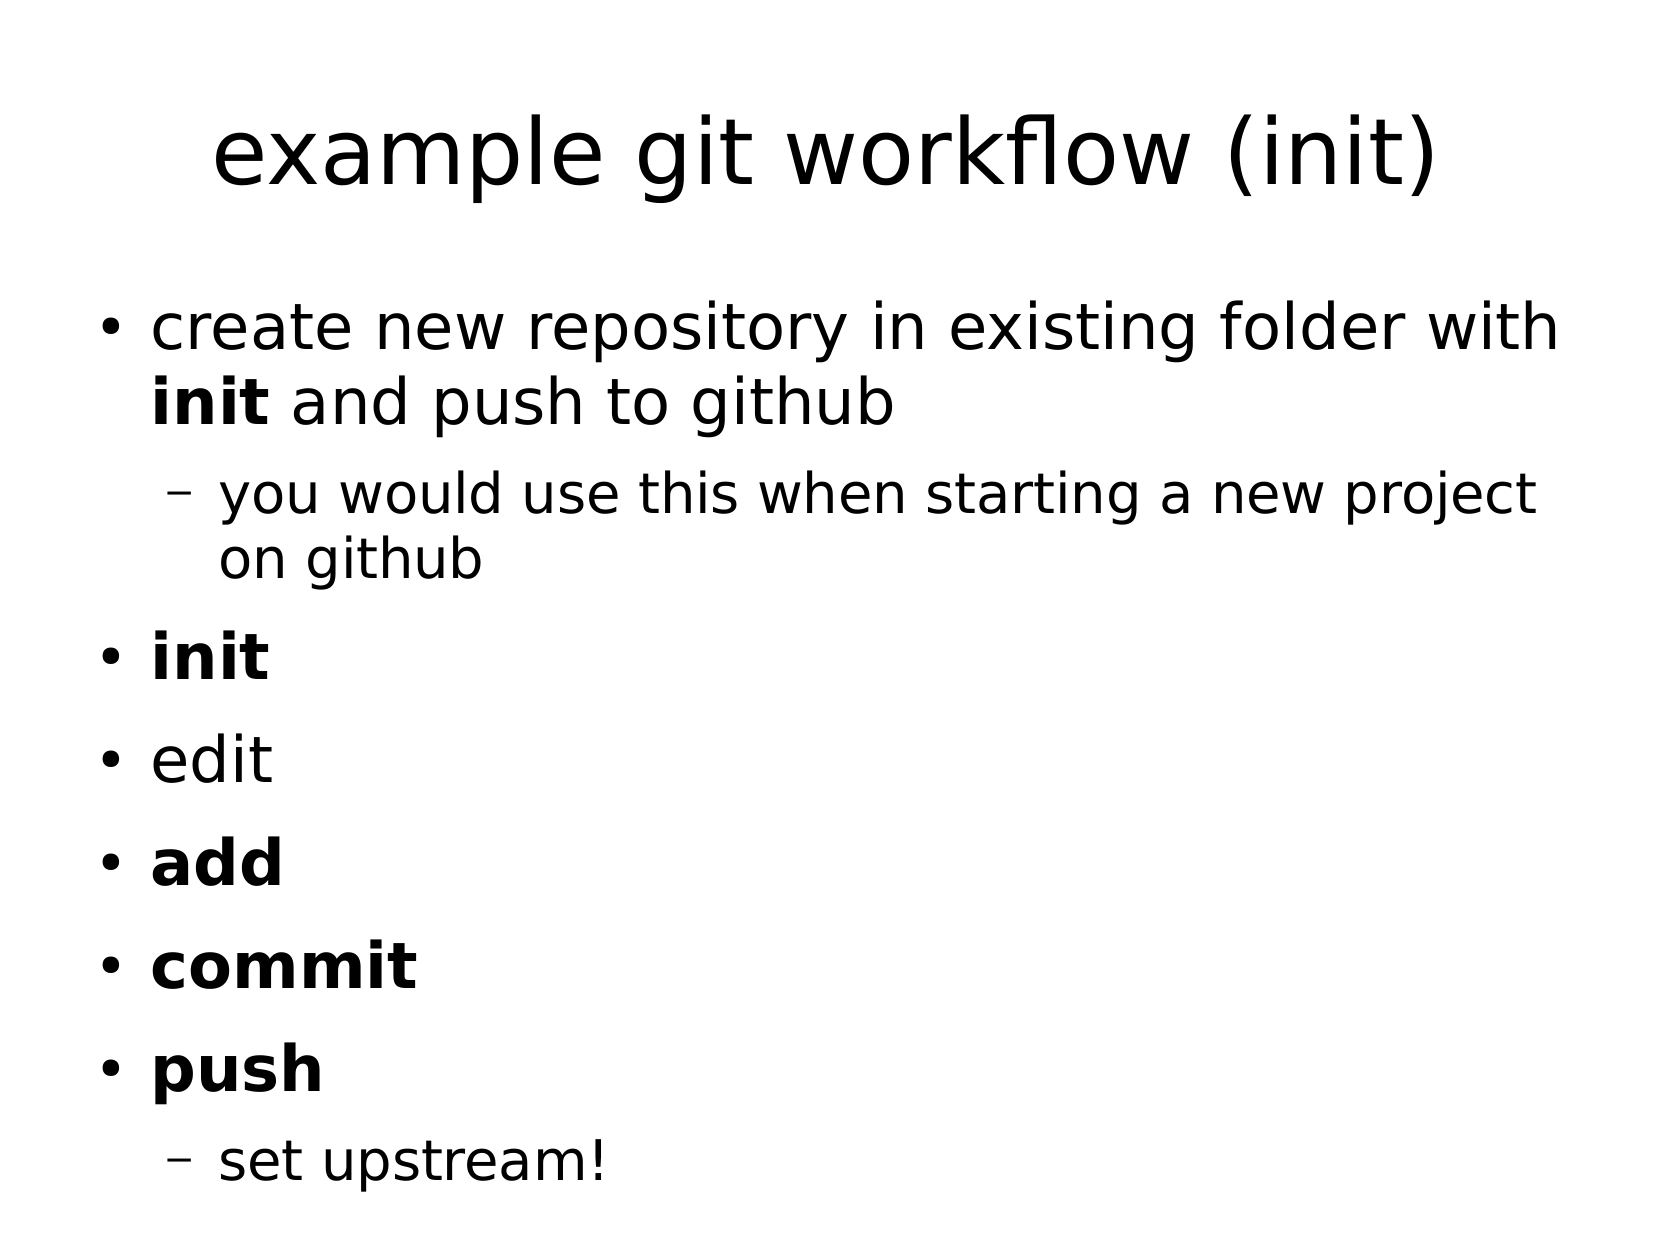

# example git workflow (init)
create new repository in existing folder with init and push to github
you would use this when starting a new project on github
init
edit
add
commit
push
set upstream!